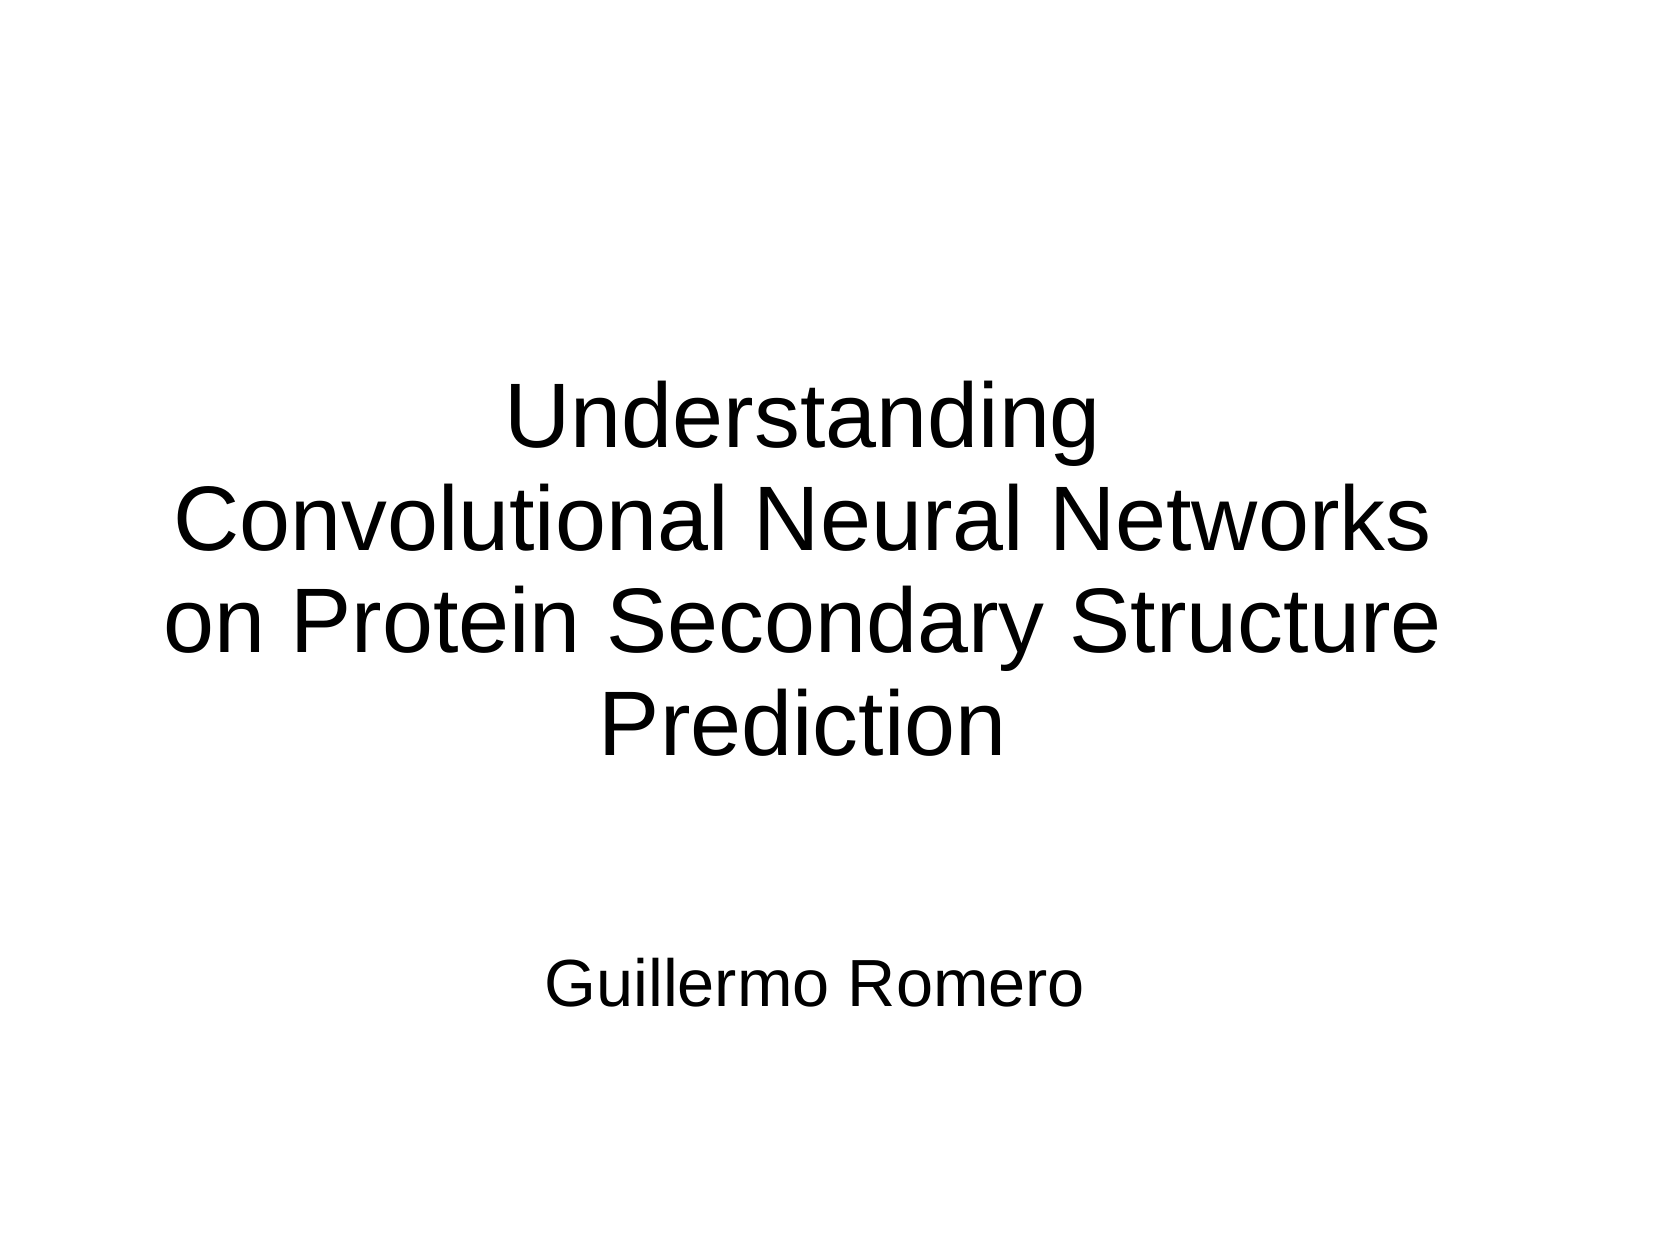

# Understanding Convolutional Neural Networks on Protein Secondary Structure Prediction
Guillermo Romero